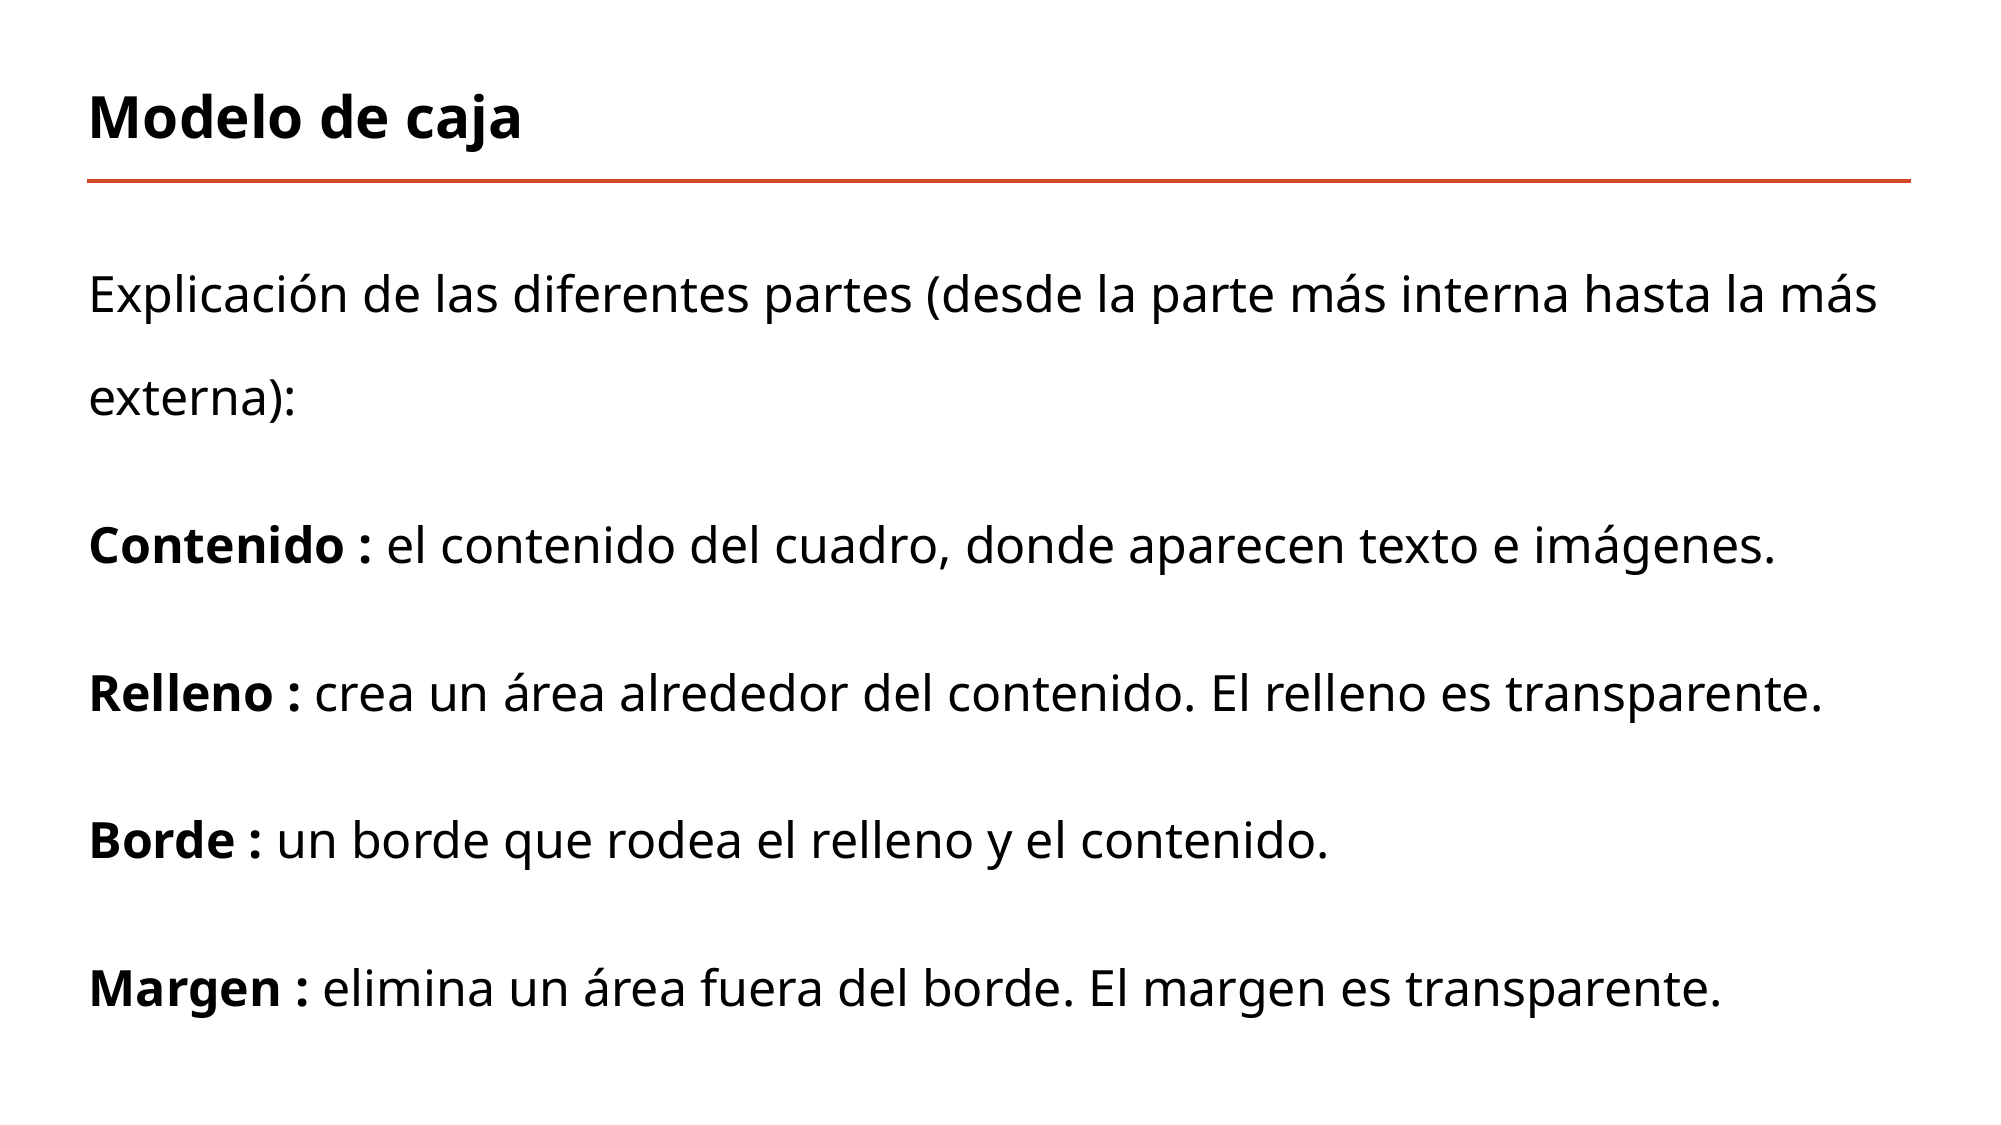

# Modelo de caja
Explicación de las diferentes partes (desde la parte más interna hasta la más externa):
Contenido : el contenido del cuadro, donde aparecen texto e imágenes.
Relleno : crea un área alrededor del contenido. El relleno es transparente.
Borde : un borde que rodea el relleno y el contenido.
Margen : elimina un área fuera del borde. El margen es transparente.